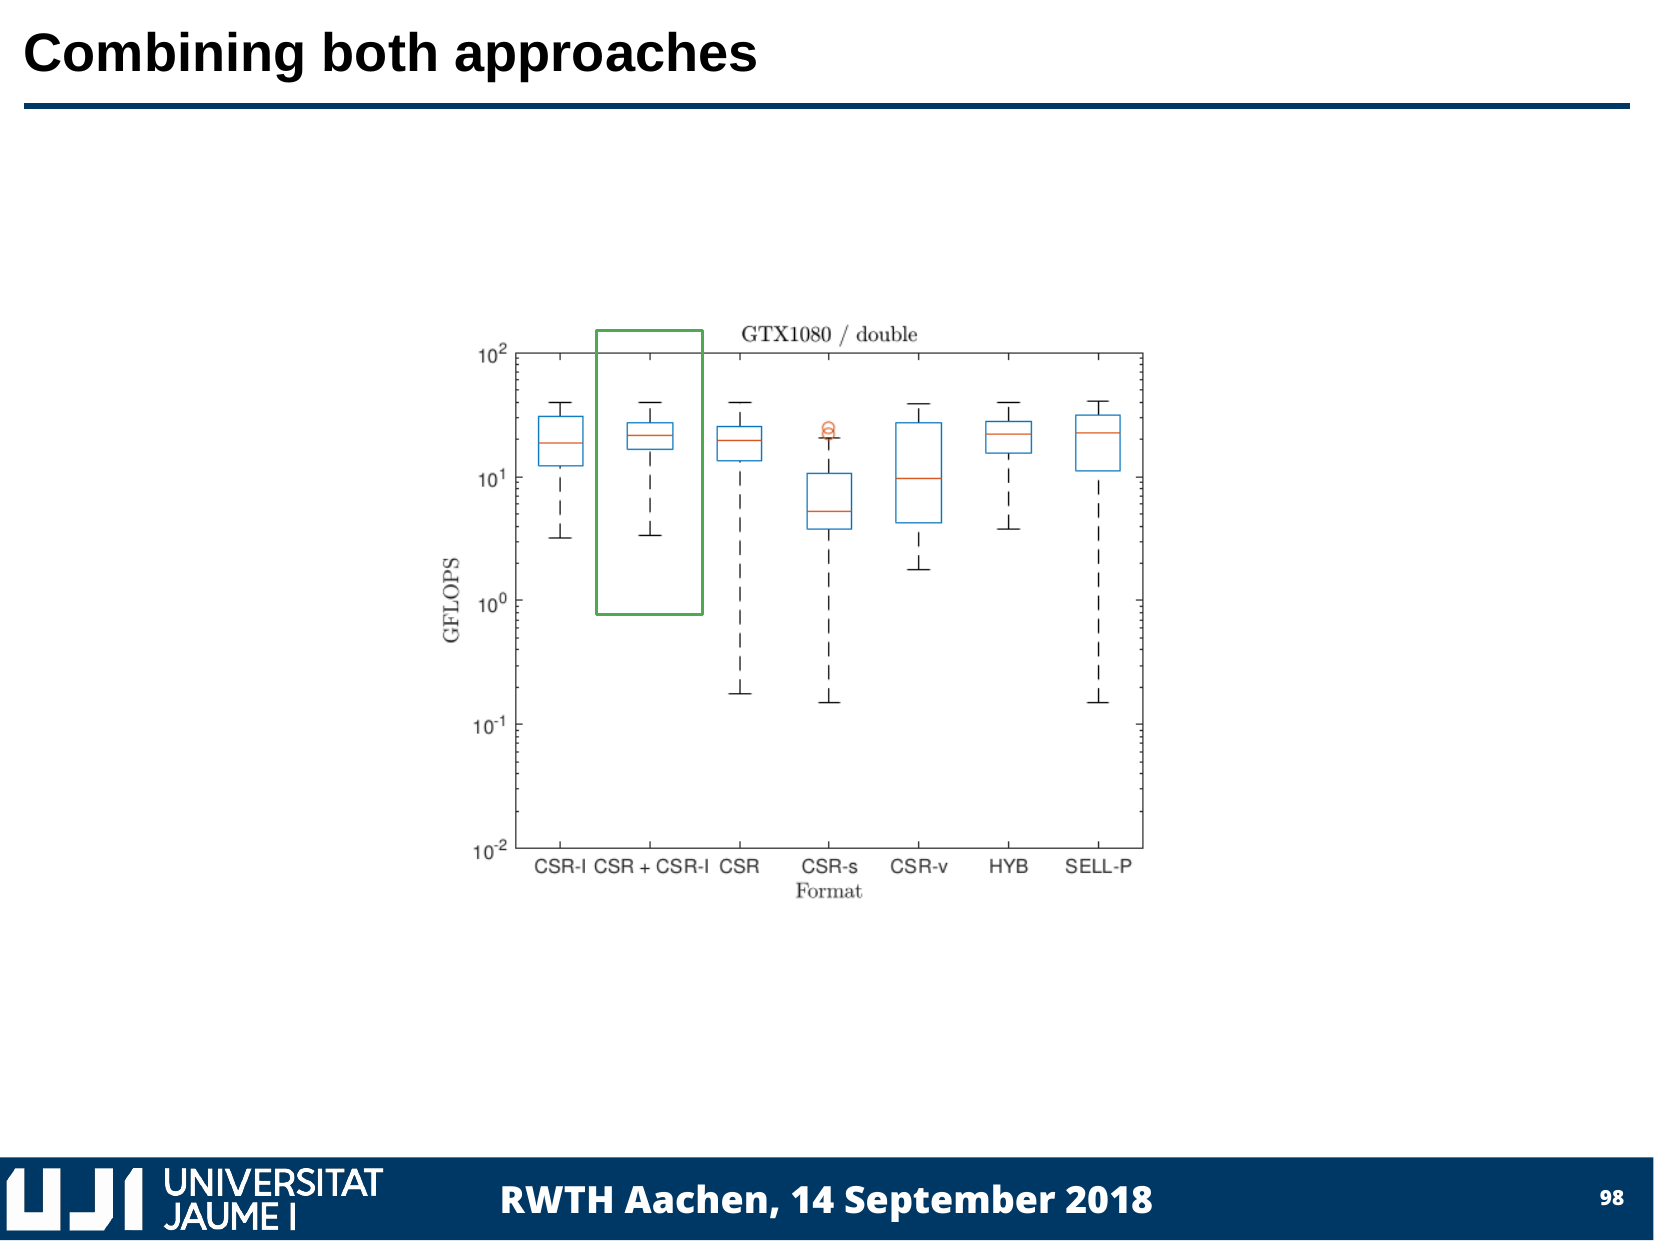

# Combining both approaches
RWTH Aachen, 14 September 2018
98